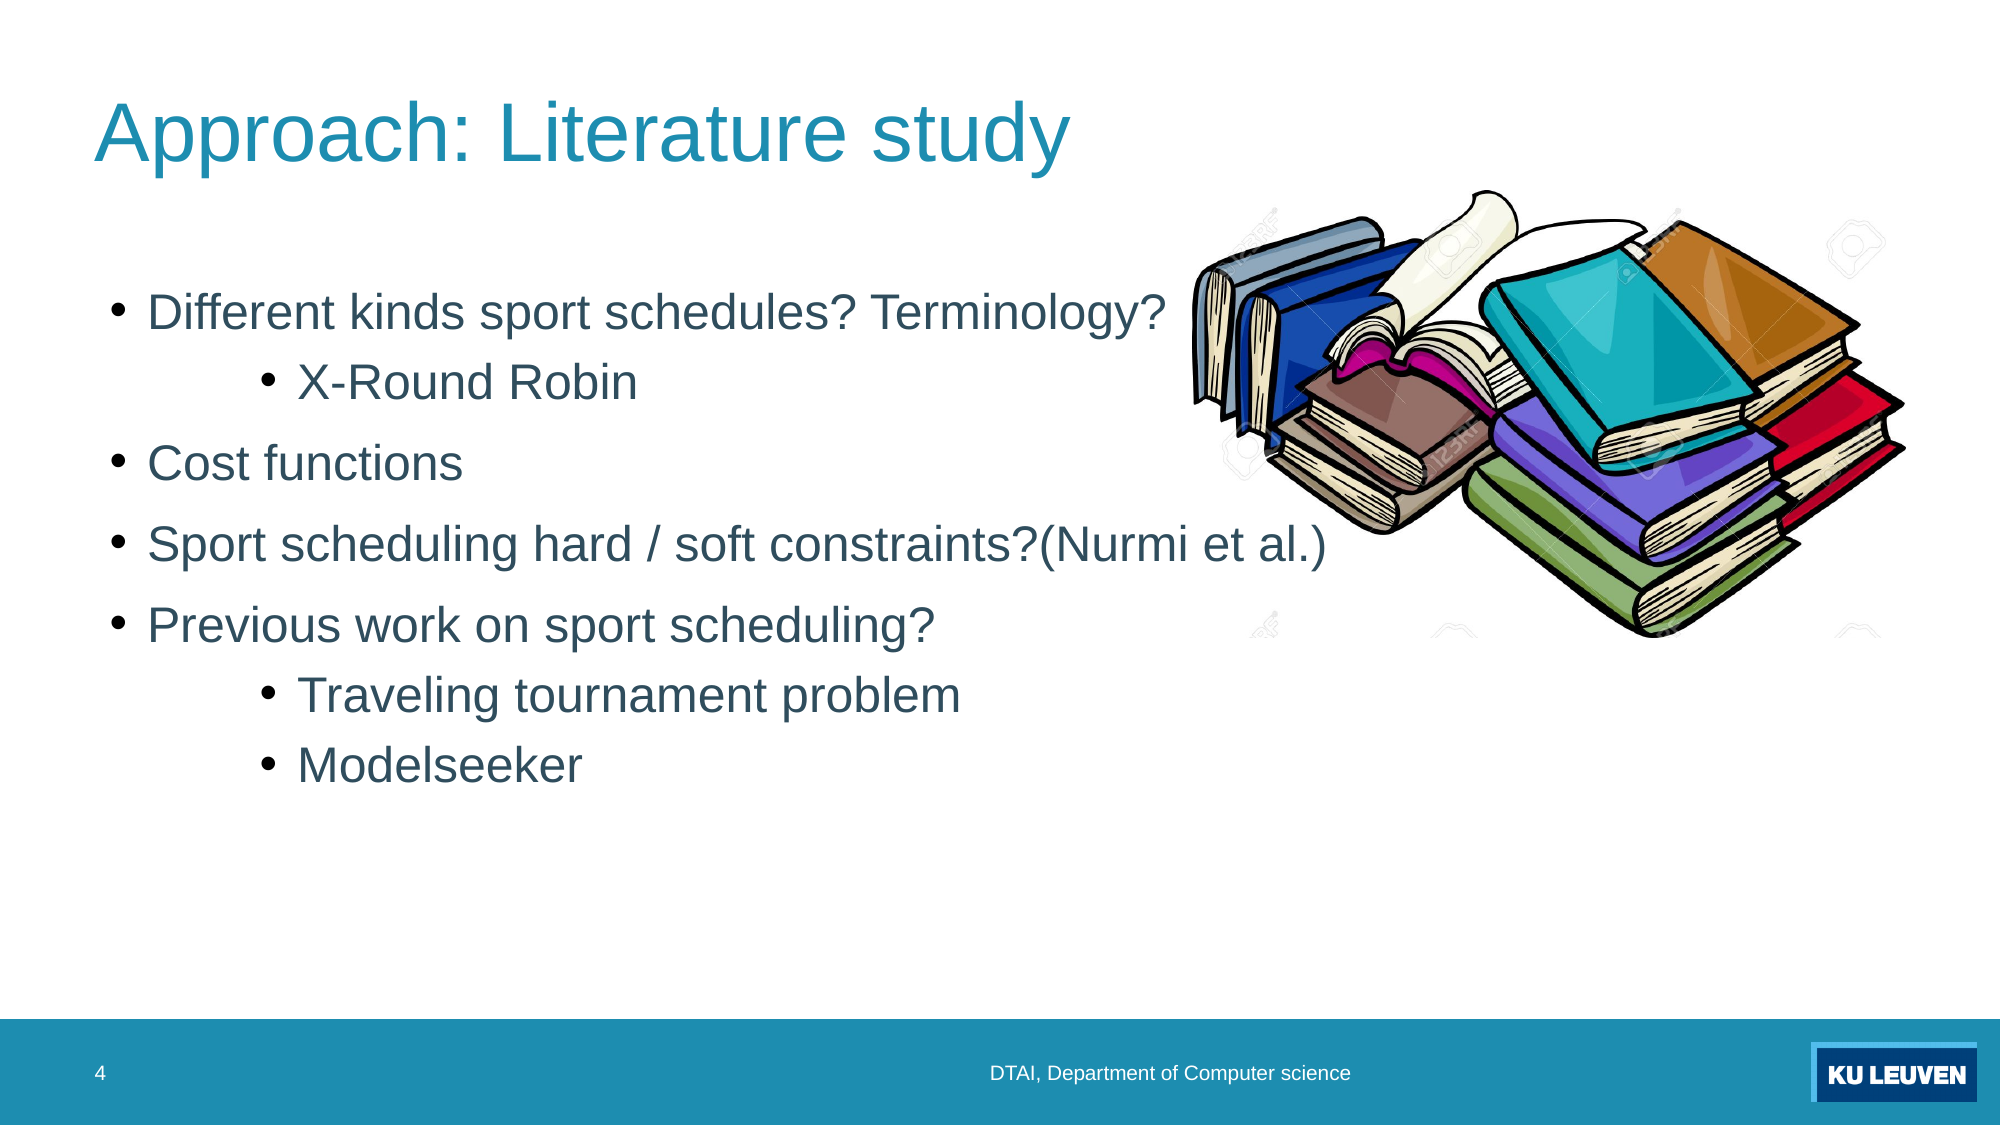

Approach: Literature study
# Different kinds sport schedules? Terminology?
X-Round Robin
Cost functions
Sport scheduling hard / soft constraints?(Nurmi et al.)
Previous work on sport scheduling?
Traveling tournament problem
Modelseeker
DTAI, Department of Computer science